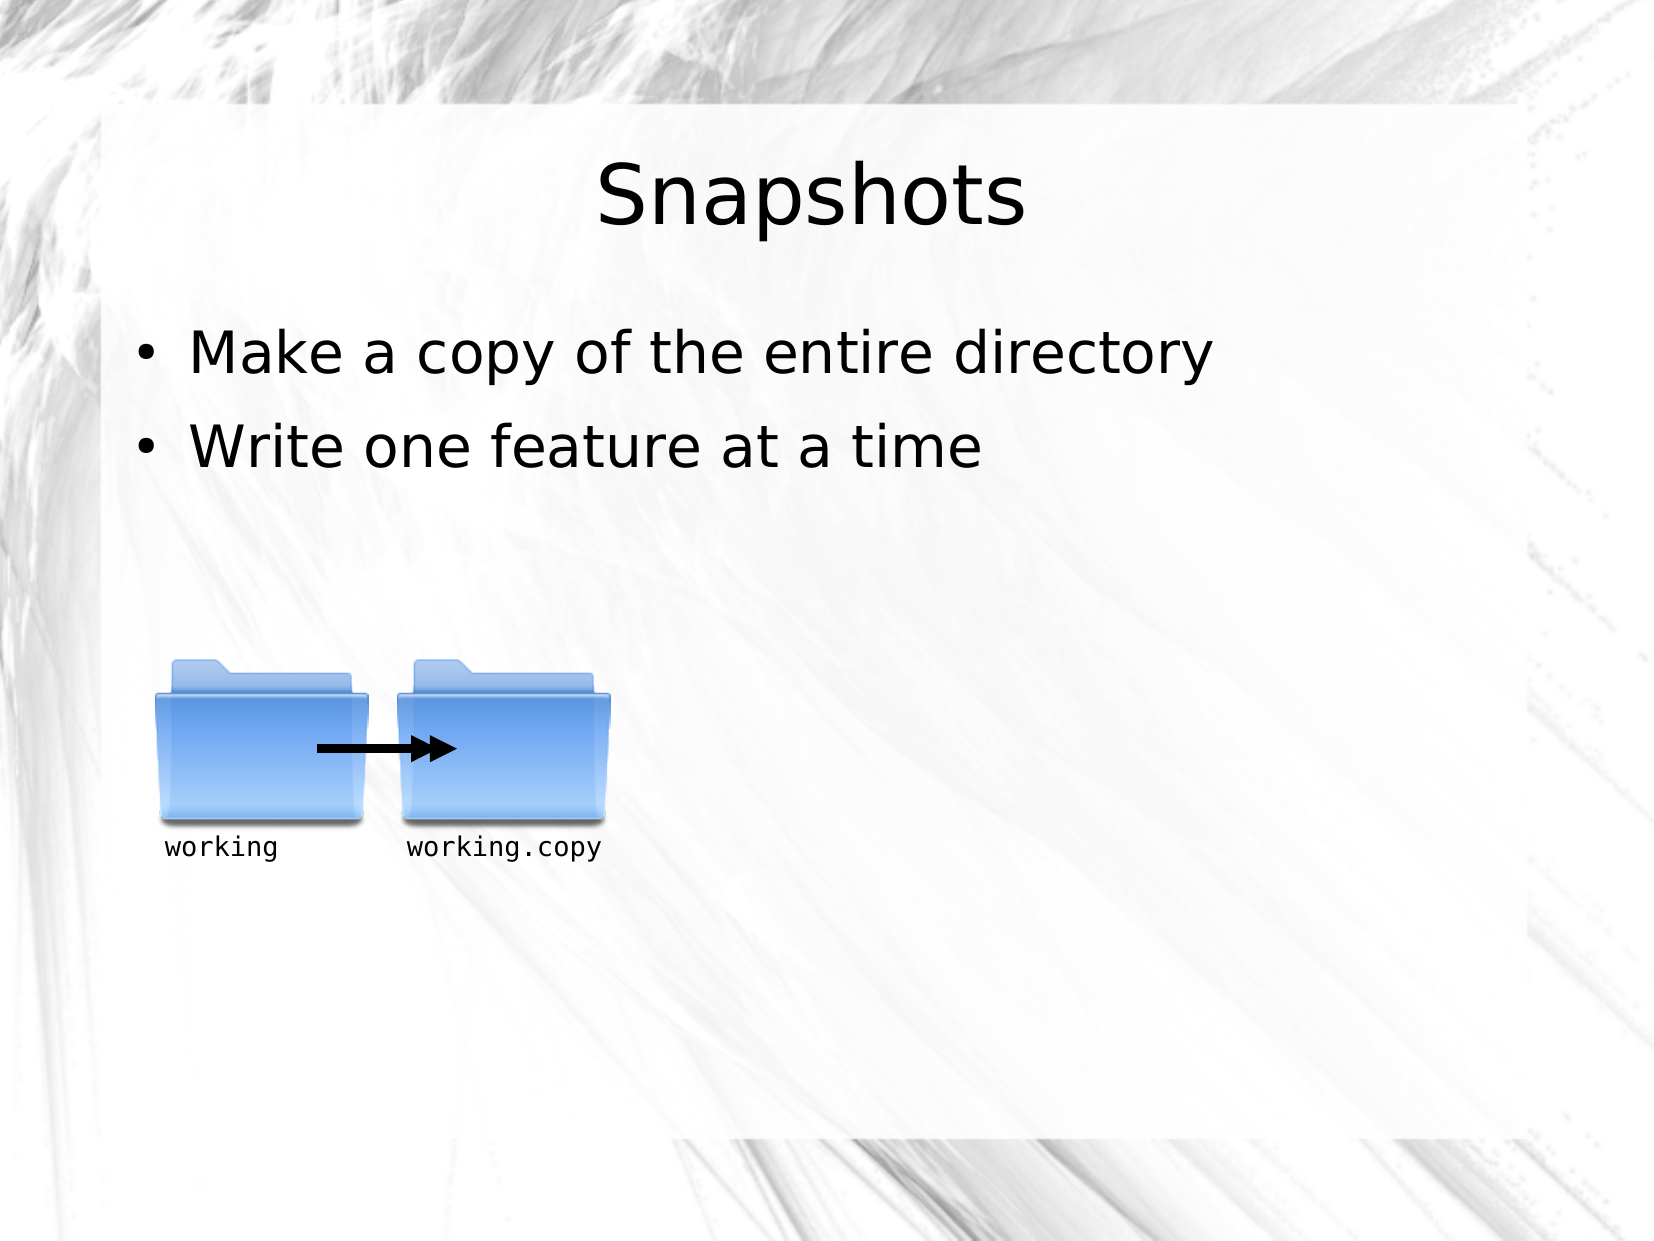

# Snapshots
Make a copy of the entire directory
Write one feature at a time
working
working.copy